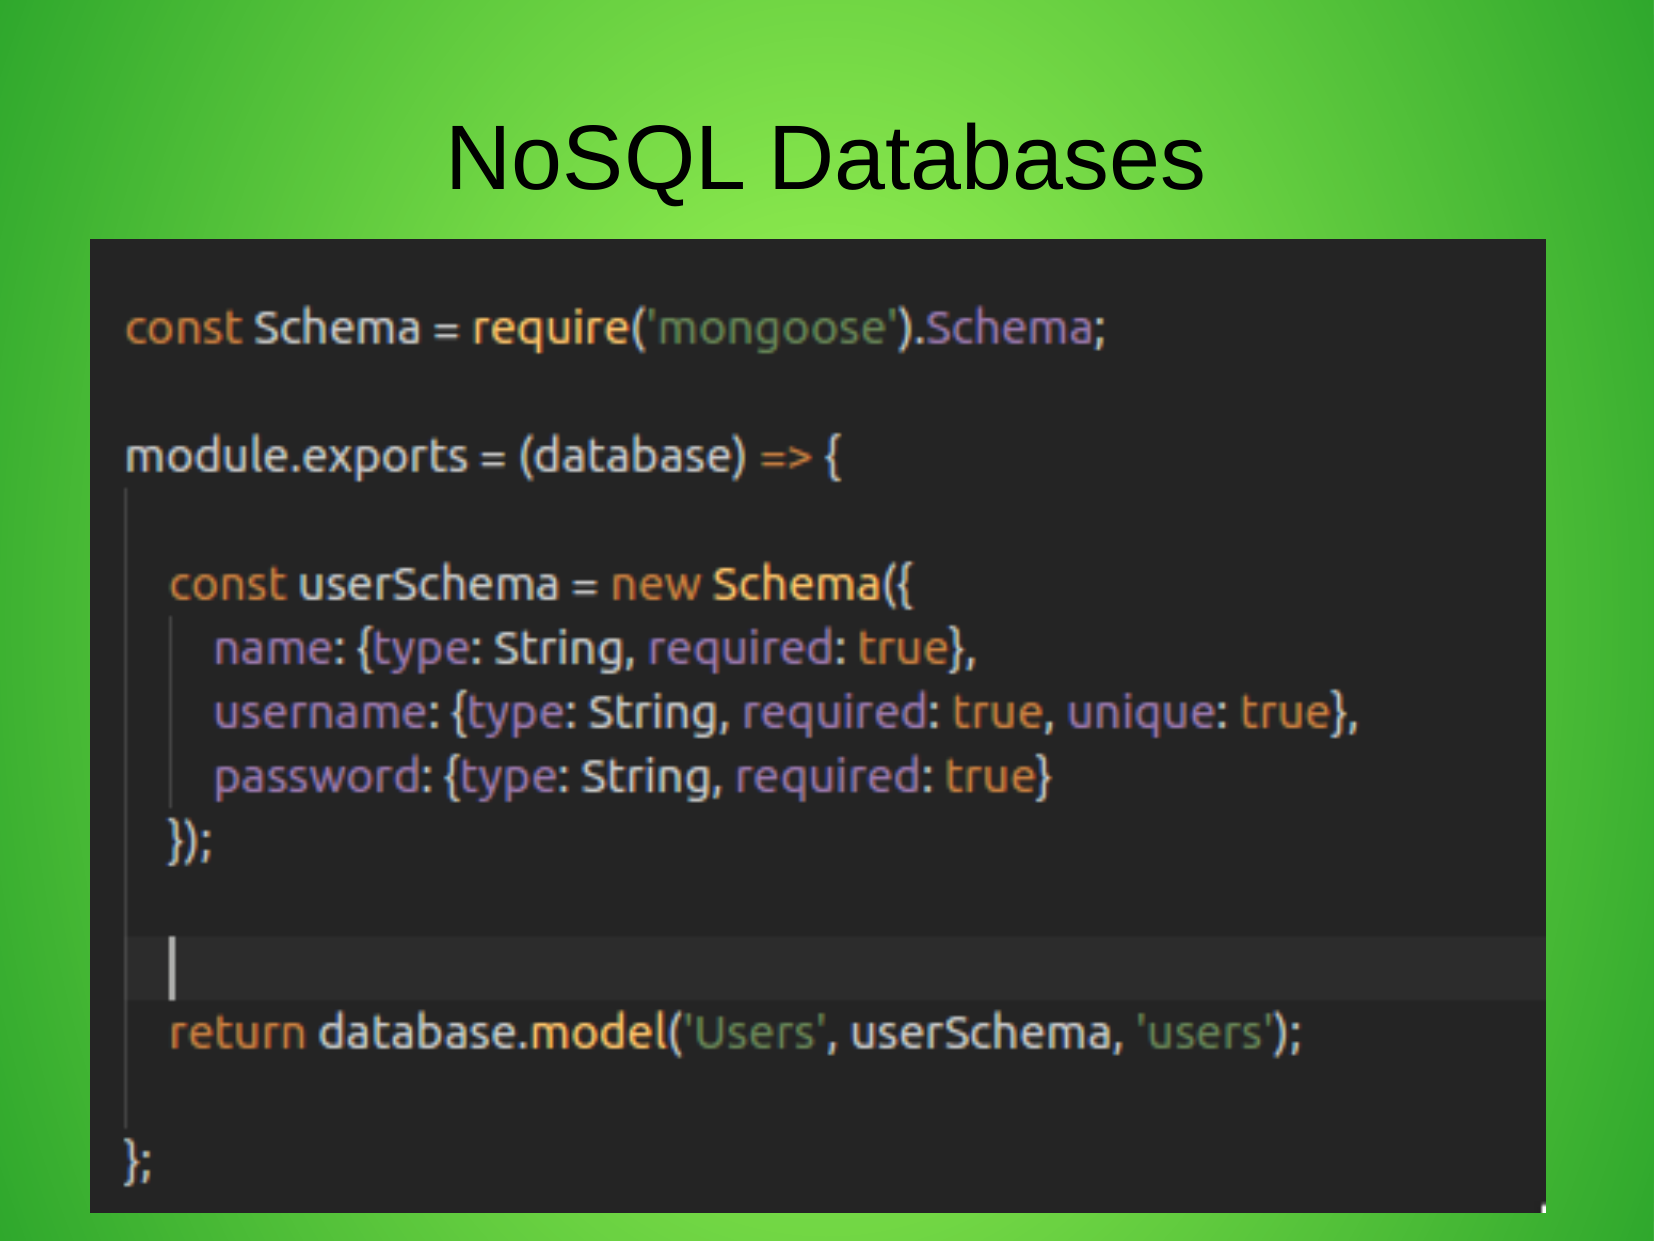

NoSQL Databases
Stands for Not only SQL
A non-relational database, I.e No tables
A flexible database used for big data and real-time web apps
Schema less design. However, schema can be maintained using ODM.